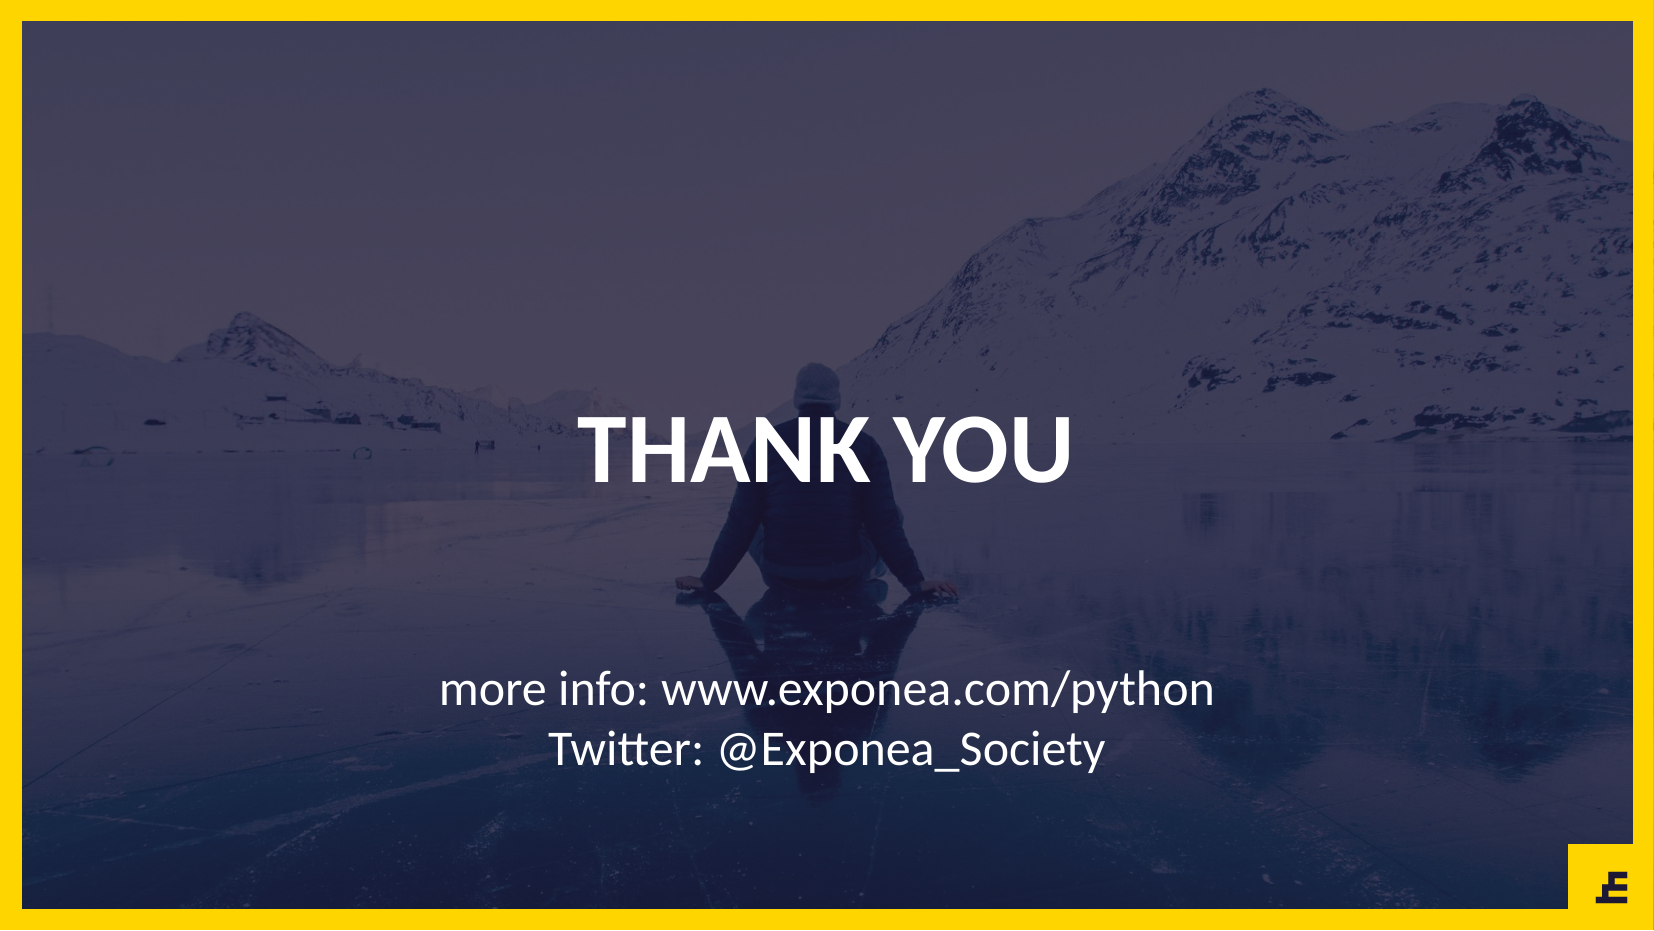

THANK YOU
more info: www.exponea.com/python
Twitter: @Exponea_Society